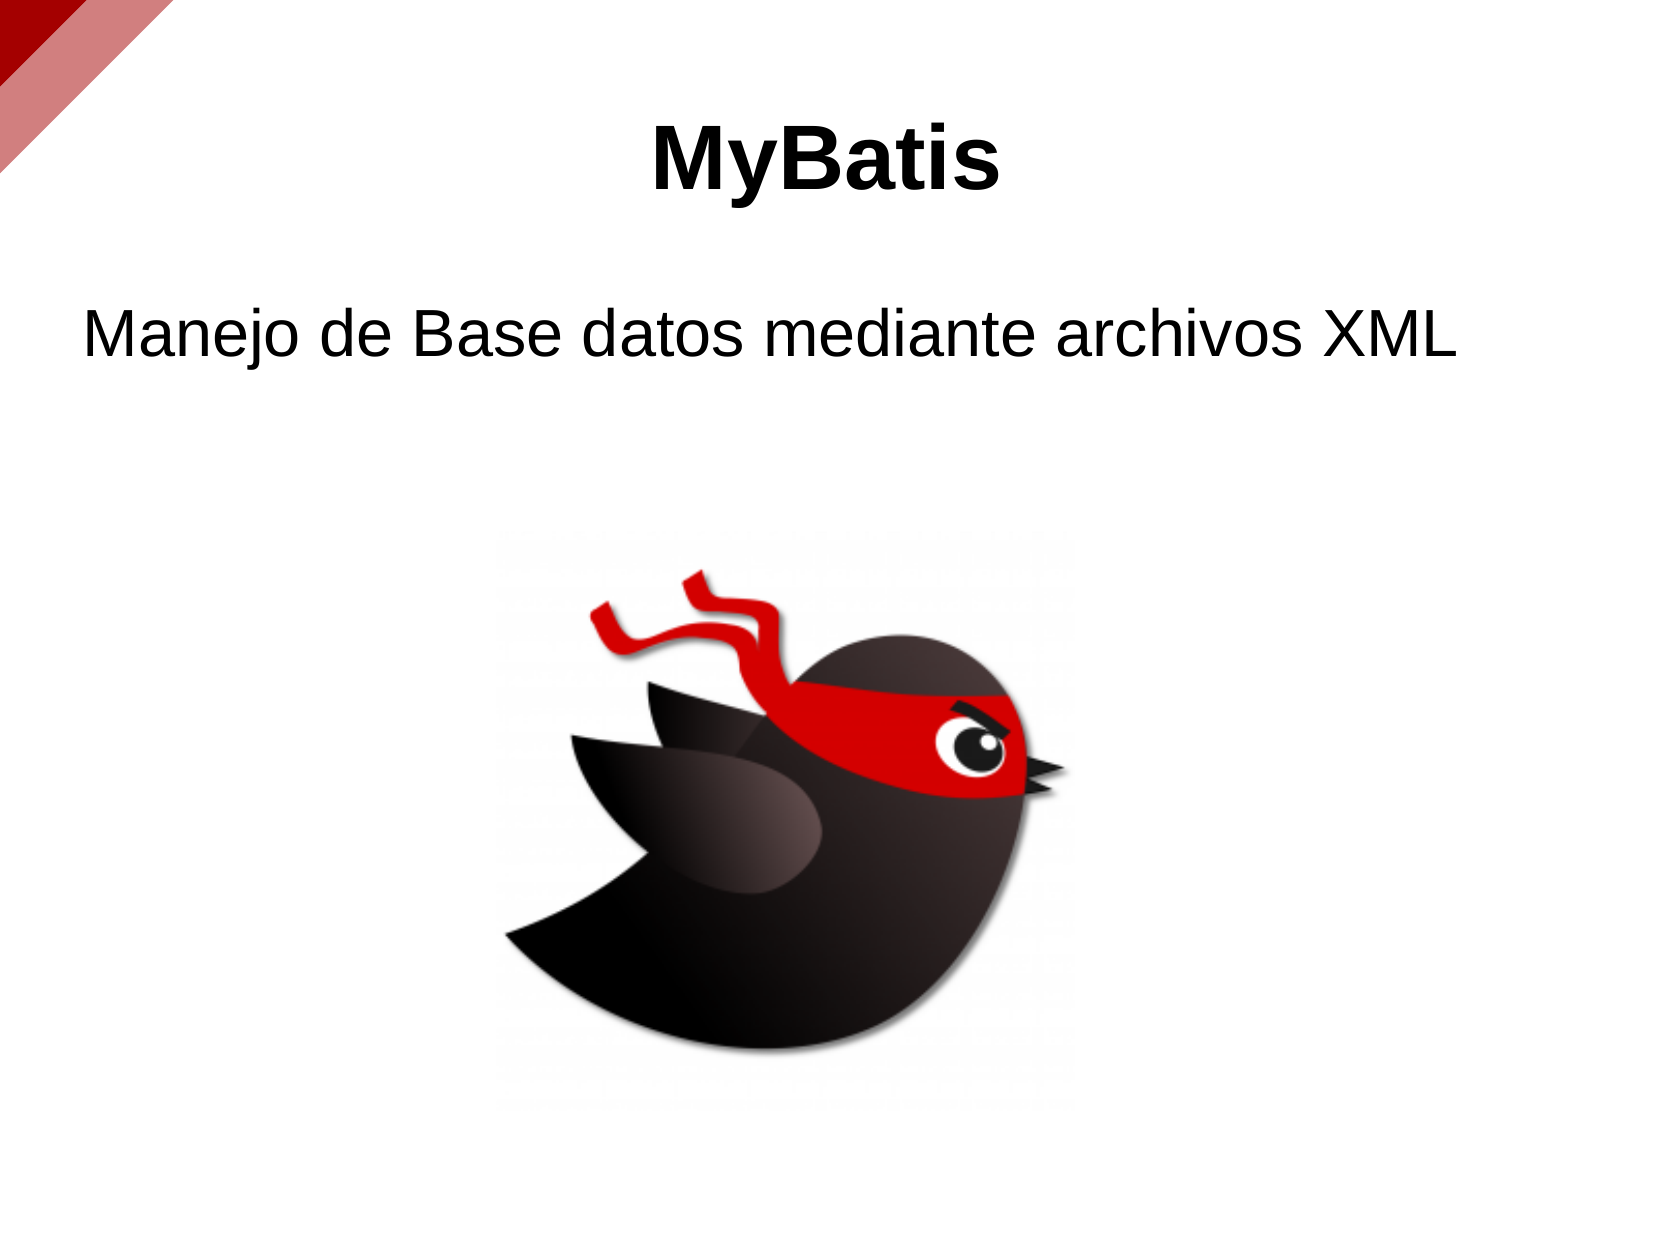

# MyBatis
Manejo de Base datos mediante archivos XML